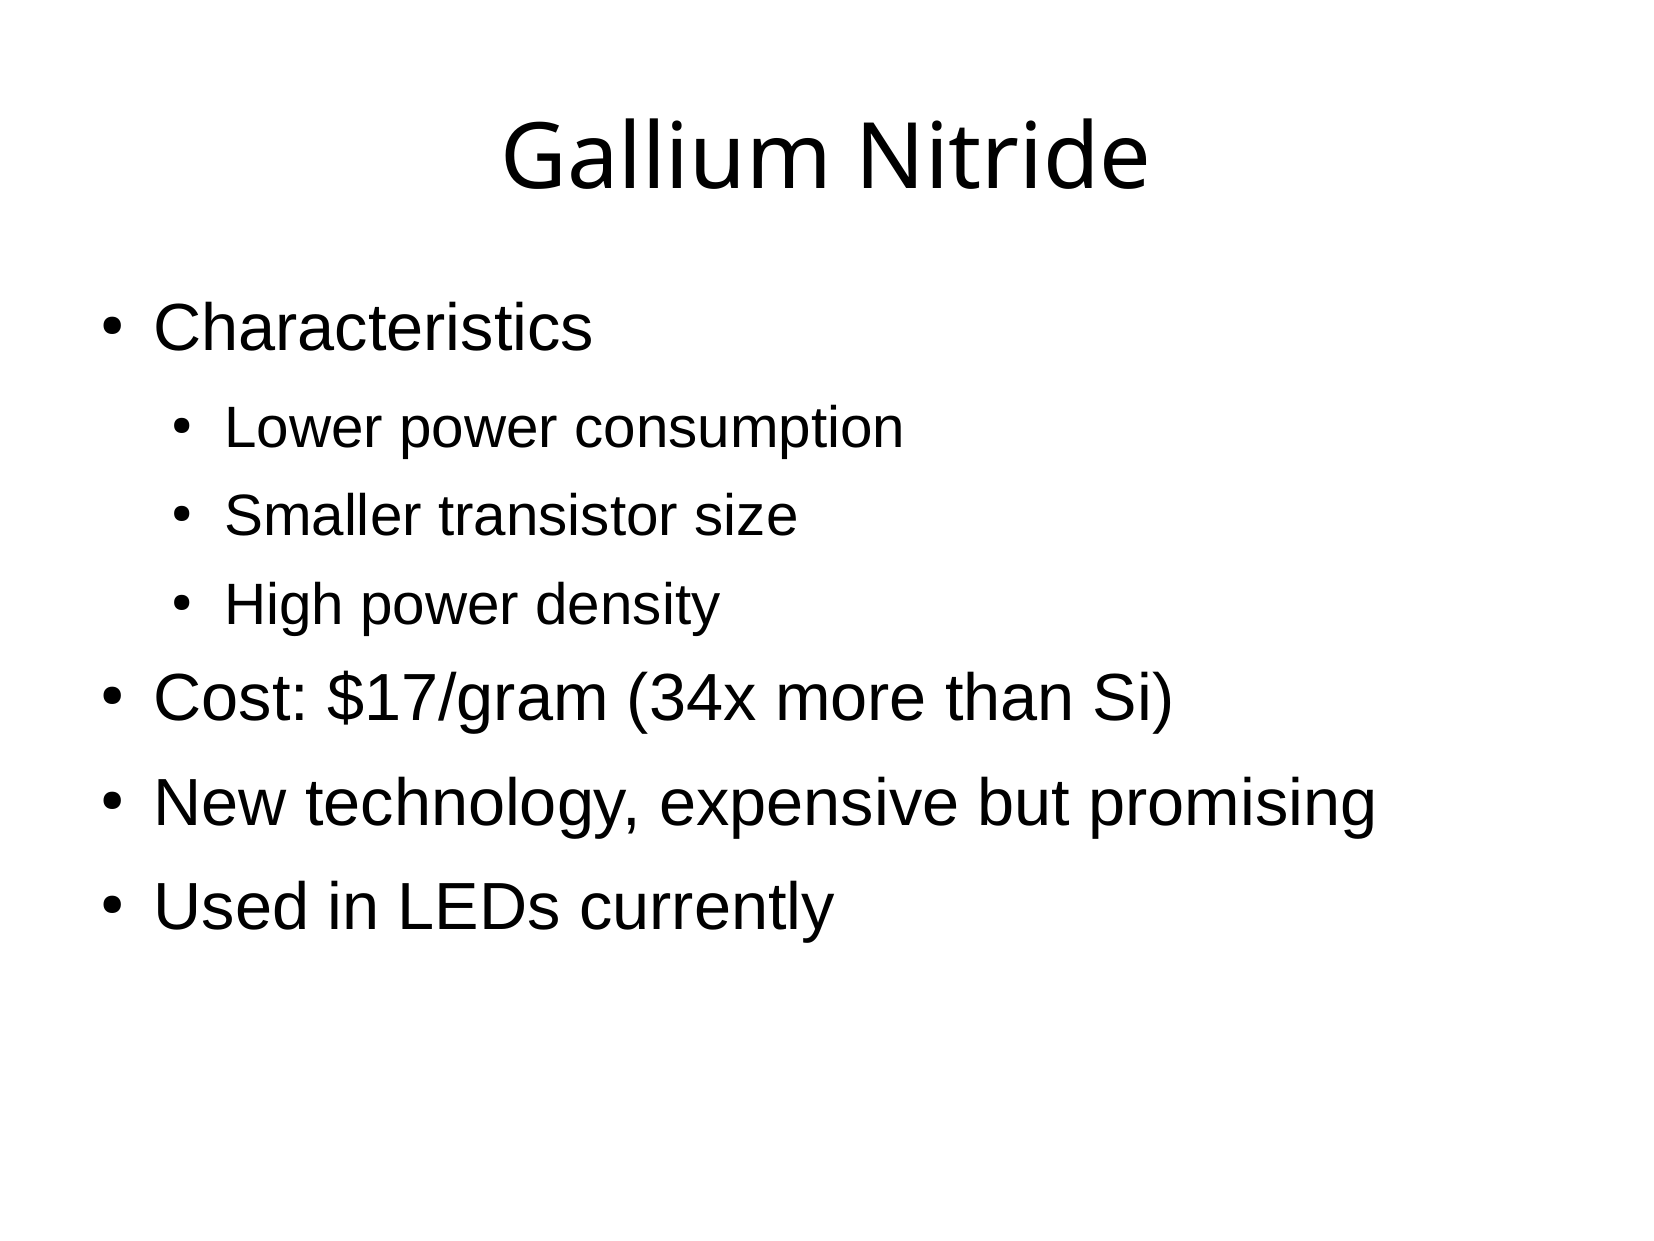

# Gallium Nitride
Characteristics
Lower power consumption
Smaller transistor size
High power density
Cost: $17/gram (34x more than Si)
New technology, expensive but promising
Used in LEDs currently